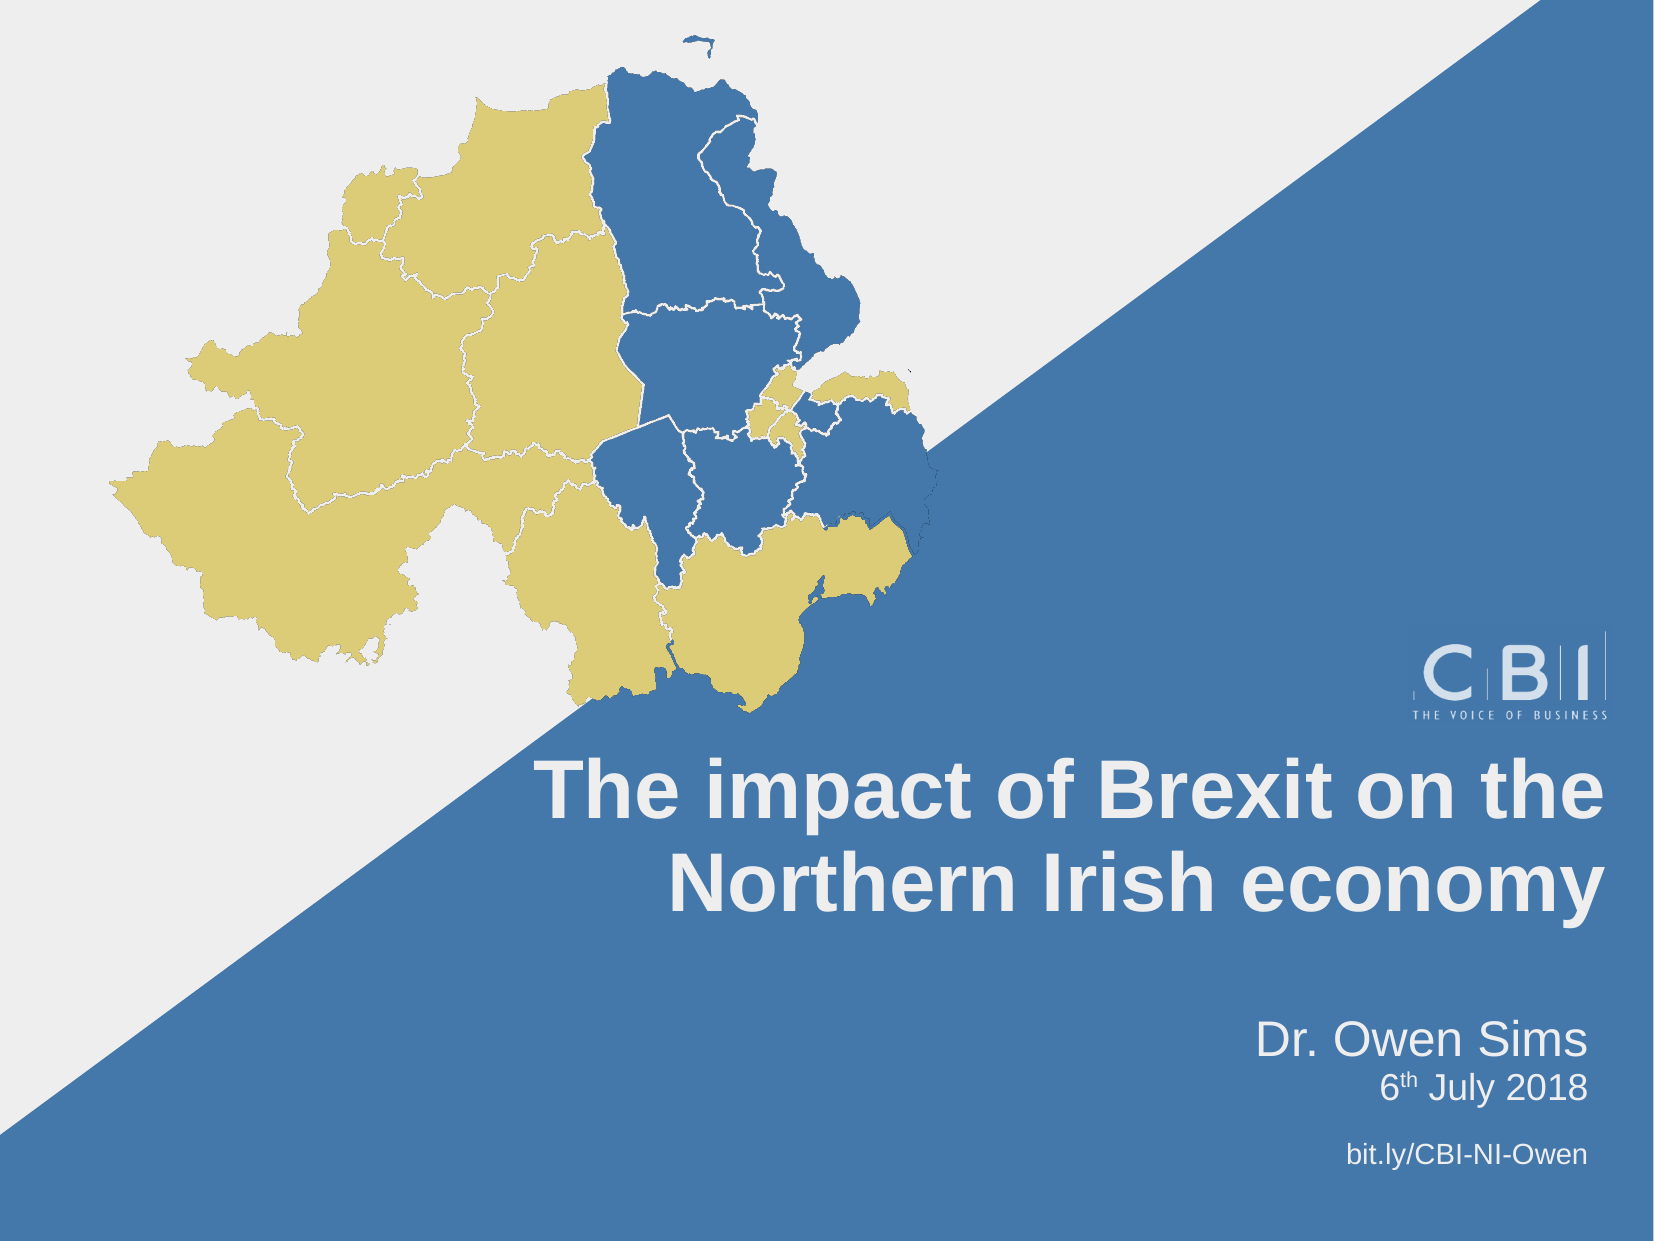

#
The impact of Brexit on the Northern Irish economy
Dr. Owen Sims
6th July 2018
bit.ly/CBI-NI-Owen